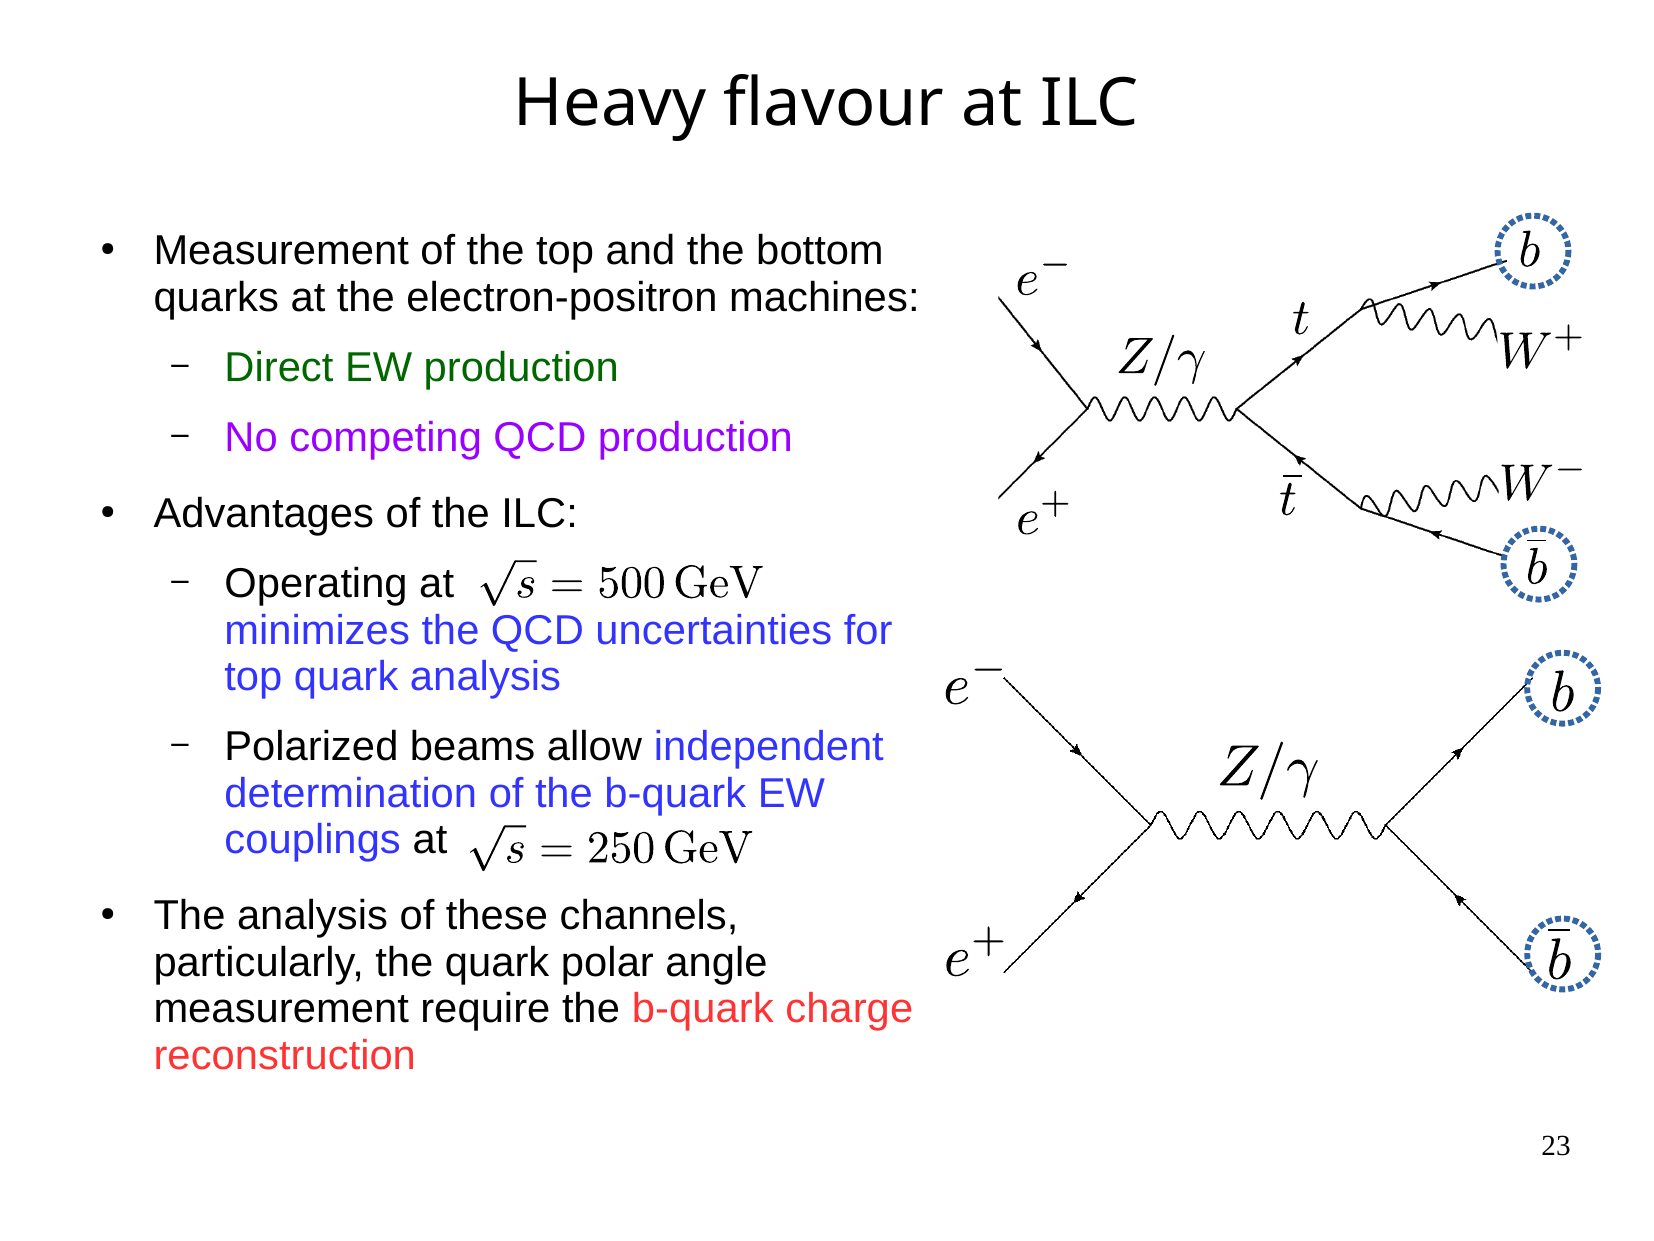

# Heavy flavour at ILC
Measurement of the top and the bottom quarks at the electron-positron machines:
Direct EW production
No competing QCD production
Advantages of the ILC:
Operating at minimizes the QCD uncertainties for top quark analysis
Polarized beams allow independent determination of the b-quark EW couplings at
The analysis of these channels, particularly, the quark polar angle measurement require the b-quark charge reconstruction
23